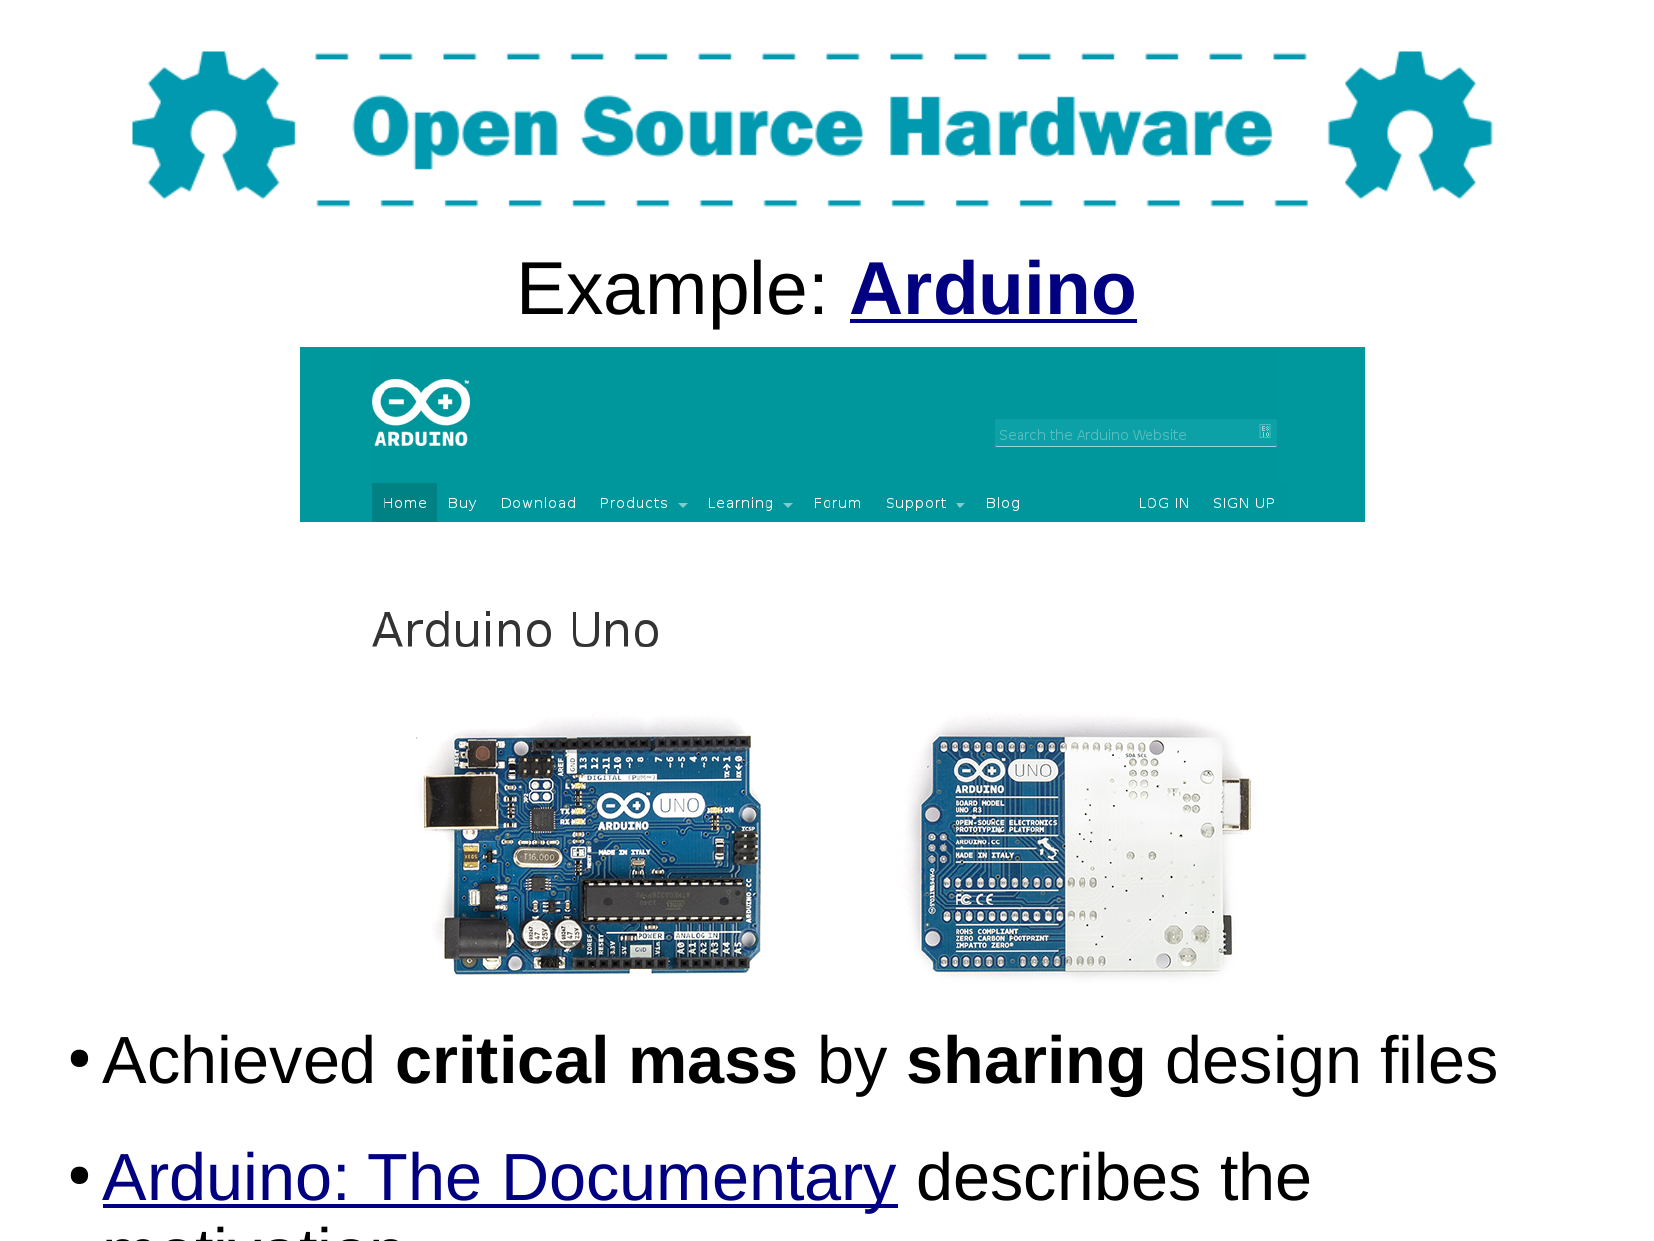

Example: Arduino
Achieved critical mass by sharing design files
Arduino: The Documentary describes the motivation